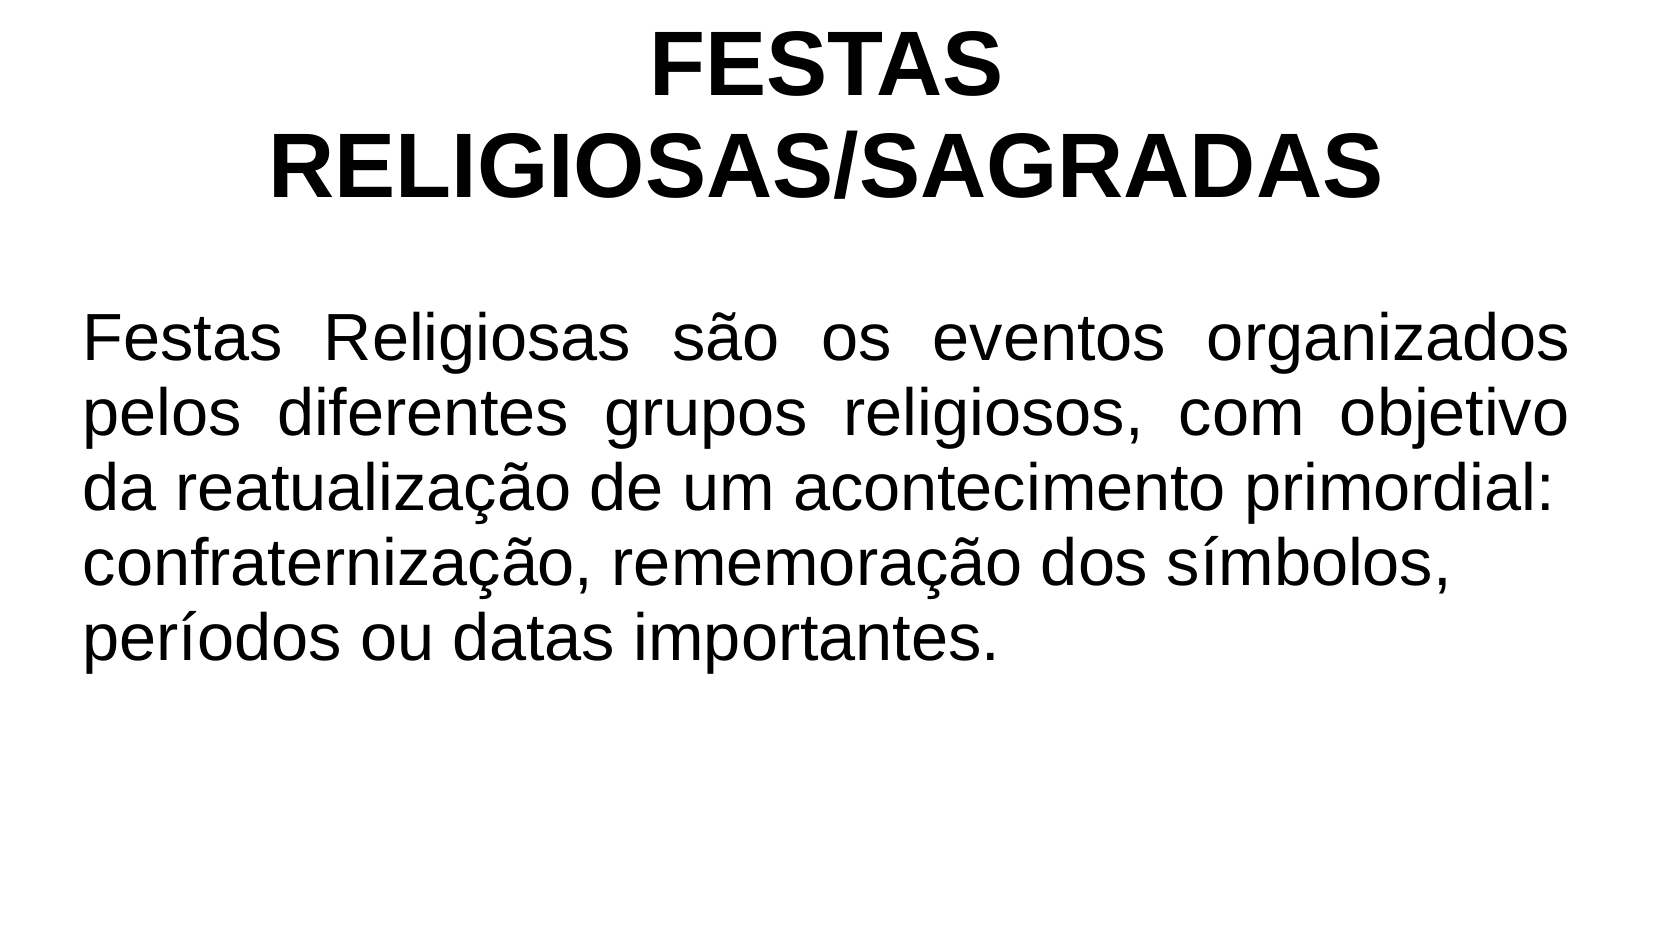

# FESTAS RELIGIOSAS/SAGRADAS
Festas Religiosas são os eventos organizados pelos diferentes grupos religiosos, com objetivo da reatualização de um acontecimento primordial:
confraternização, rememoração dos símbolos,
períodos ou datas importantes.